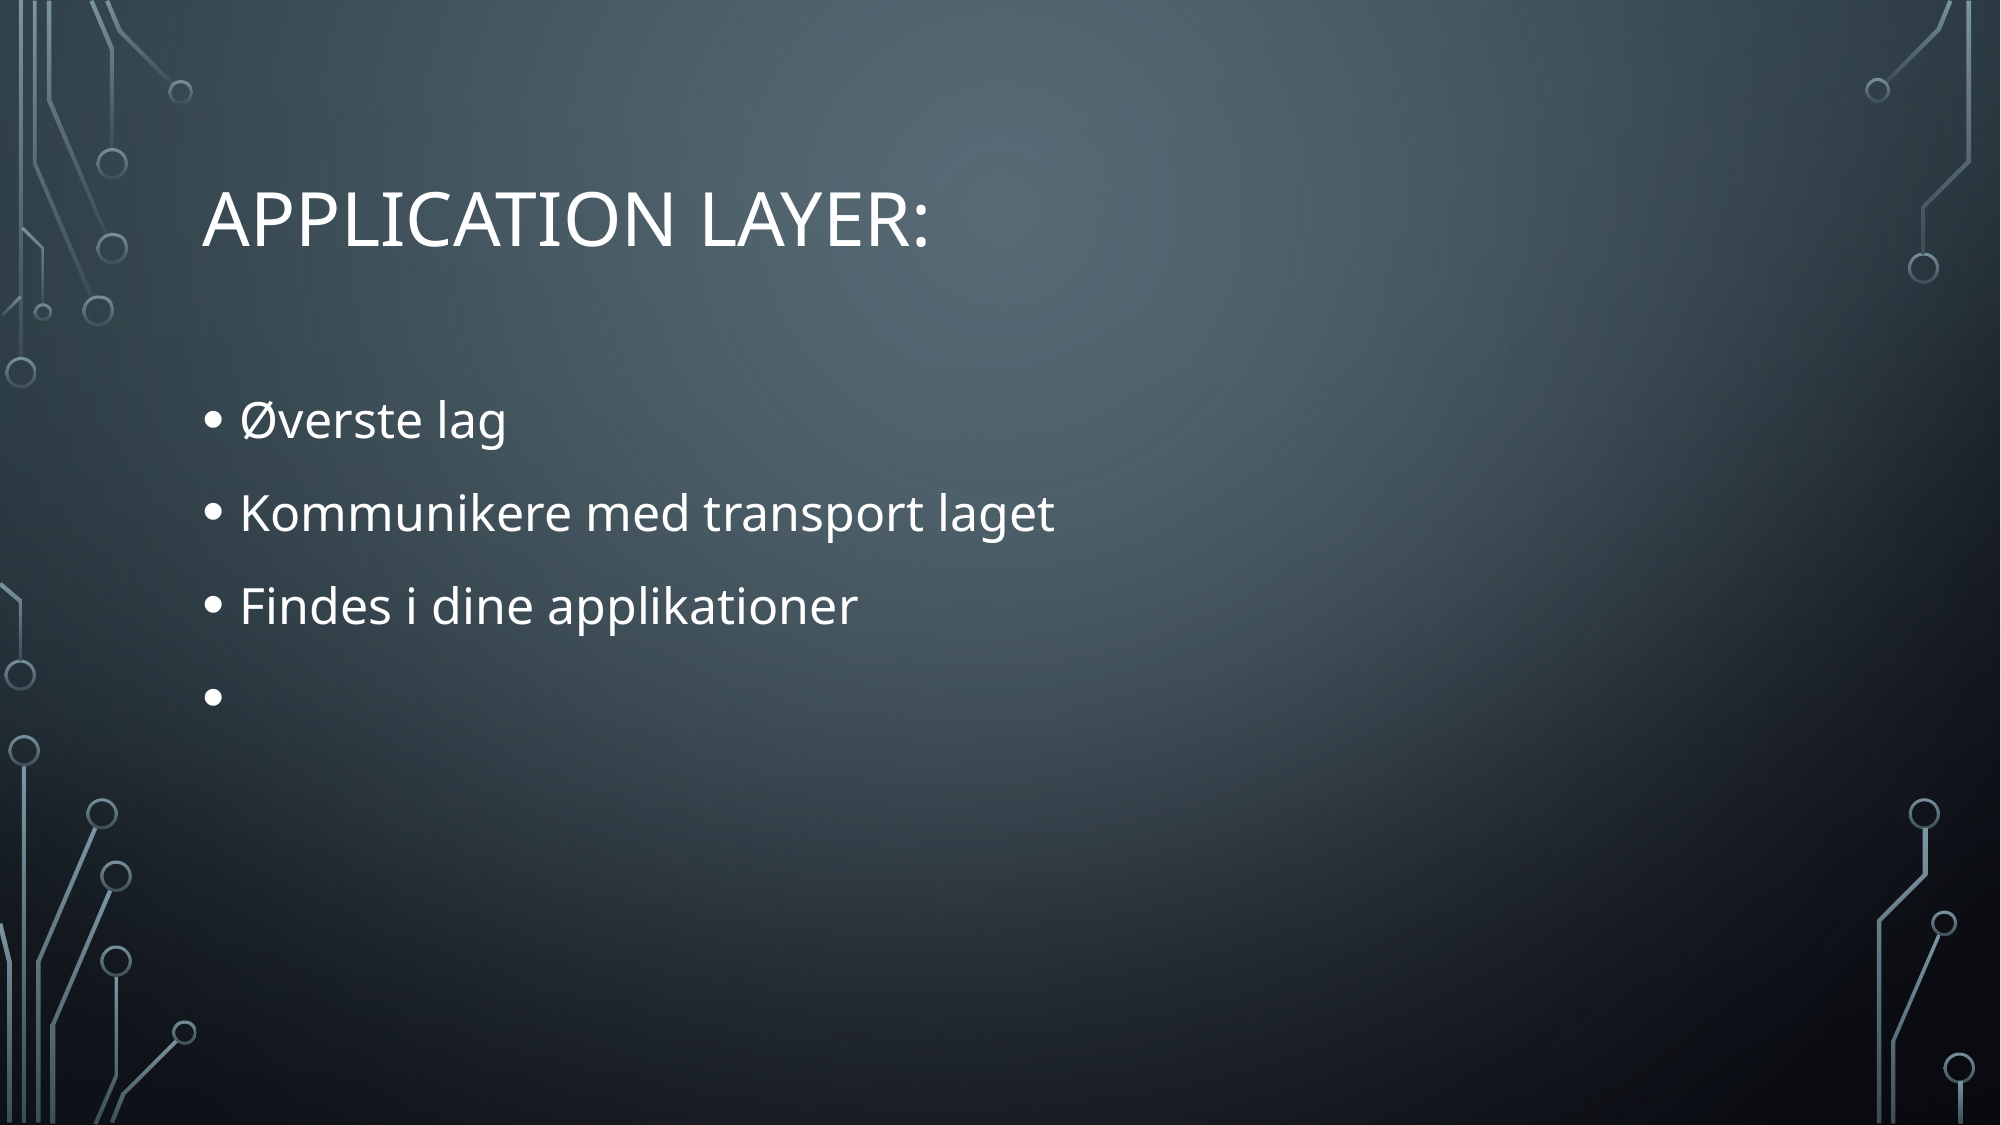

# Application layer:
Øverste lag
Kommunikere med transport laget
Findes i dine applikationer